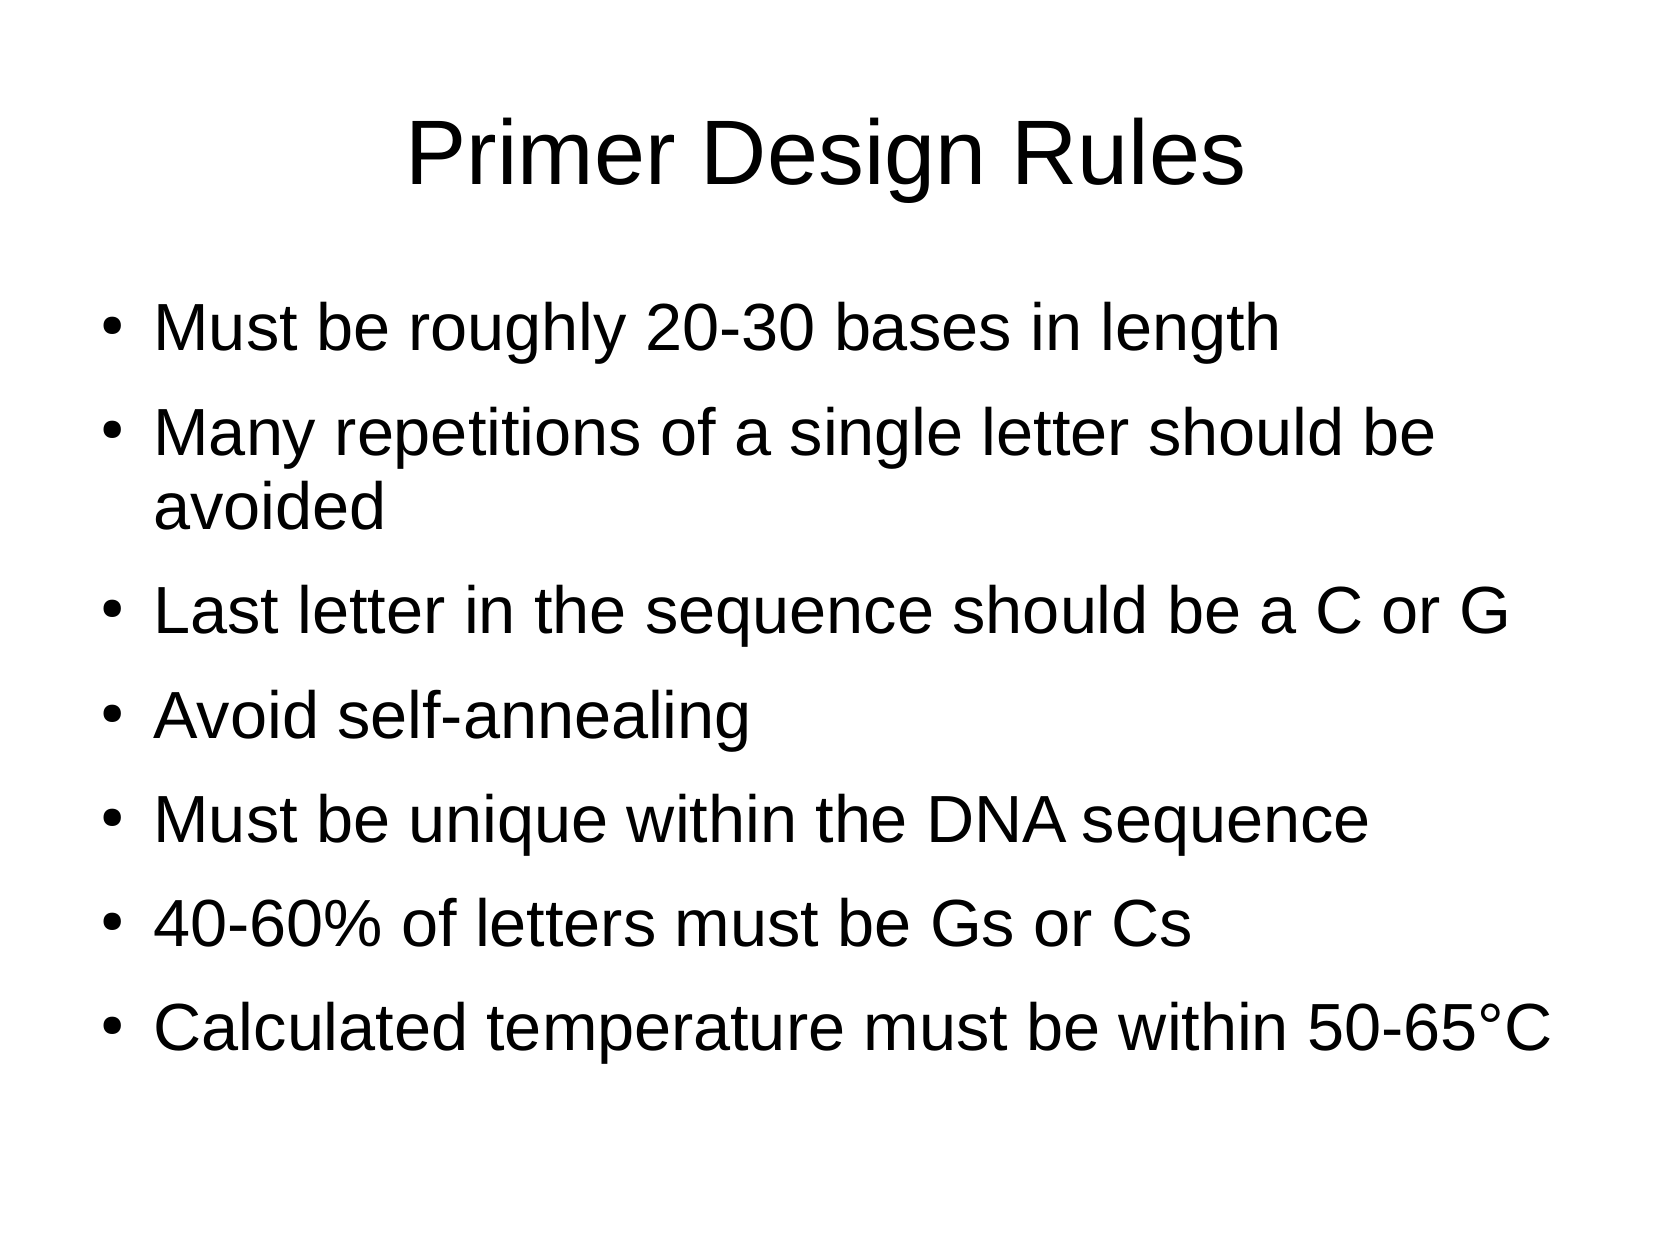

# Primer Design Rules
Must be roughly 20-30 bases in length
Many repetitions of a single letter should be avoided
Last letter in the sequence should be a C or G
Avoid self-annealing
Must be unique within the DNA sequence
40-60% of letters must be Gs or Cs
Calculated temperature must be within 50-65°C